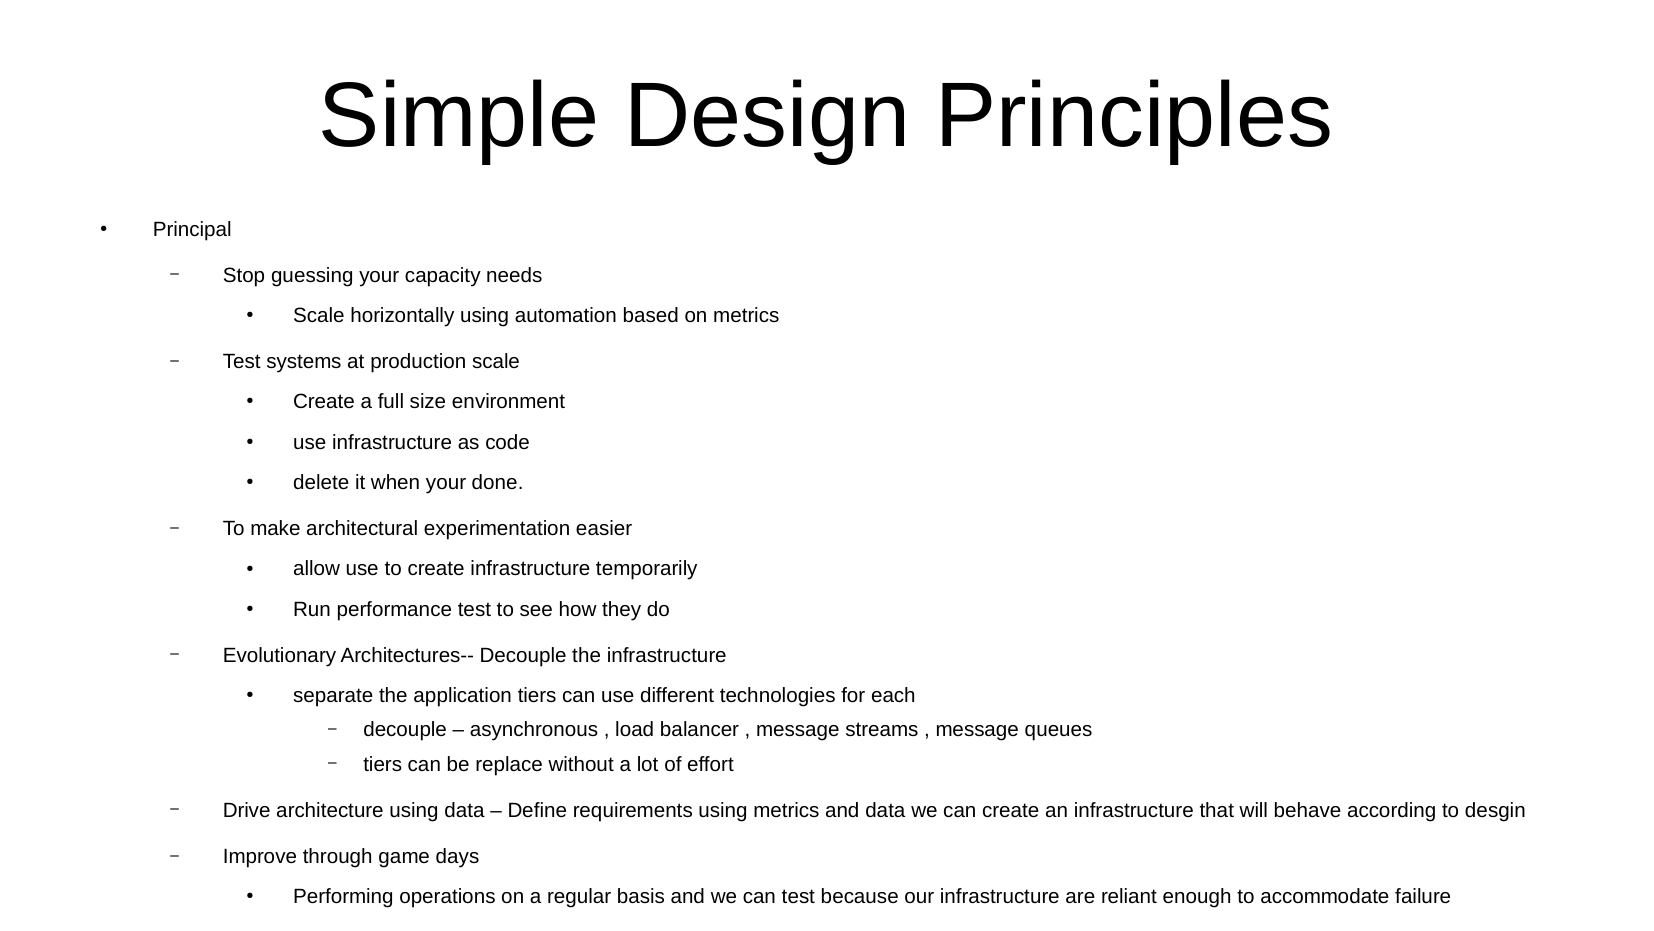

# Simple Design Principles
Principal
Stop guessing your capacity needs
Scale horizontally using automation based on metrics
Test systems at production scale
Create a full size environment
use infrastructure as code
delete it when your done.
To make architectural experimentation easier
allow use to create infrastructure temporarily
Run performance test to see how they do
Evolutionary Architectures-- Decouple the infrastructure
separate the application tiers can use different technologies for each
decouple – asynchronous , load balancer , message streams , message queues
tiers can be replace without a lot of effort
Drive architecture using data – Define requirements using metrics and data we can create an infrastructure that will behave according to desgin
Improve through game days
Performing operations on a regular basis and we can test because our infrastructure are reliant enough to accommodate failure